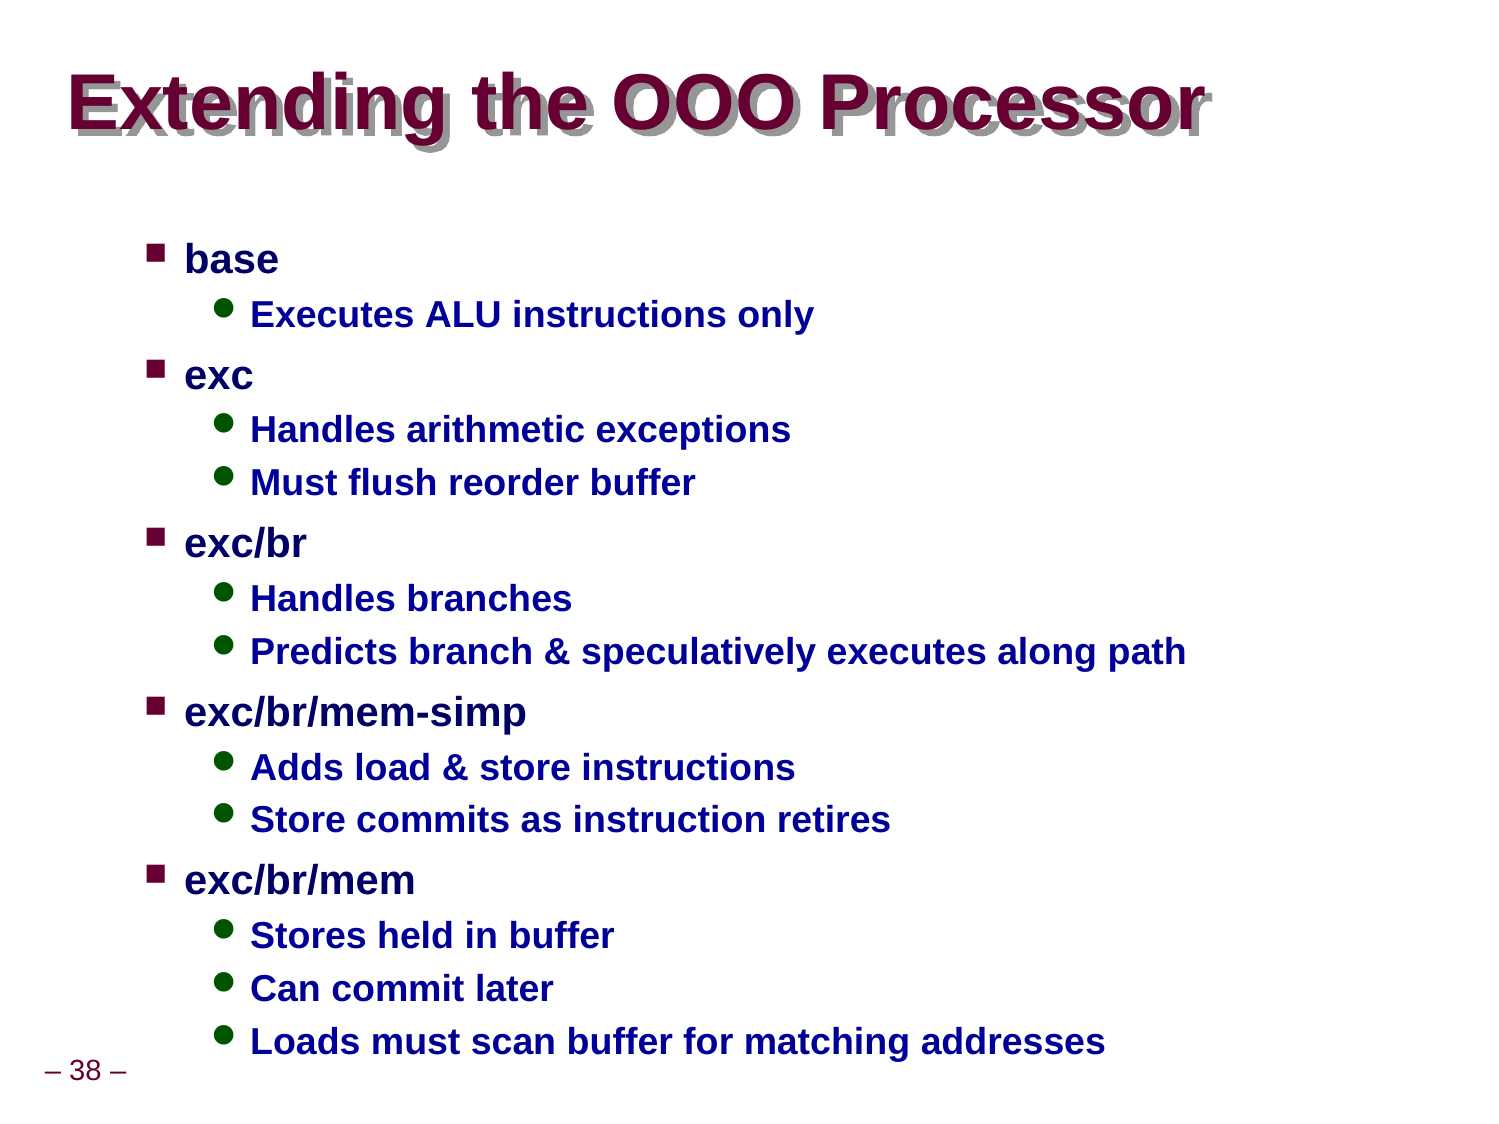

# Extending the OOO Processor
base
Executes ALU instructions only
exc
Handles arithmetic exceptions
Must flush reorder buffer
exc/br
Handles branches
Predicts branch & speculatively executes along path
exc/br/mem-simp
Adds load & store instructions
Store commits as instruction retires
exc/br/mem
Stores held in buffer
Can commit later
Loads must scan buffer for matching addresses